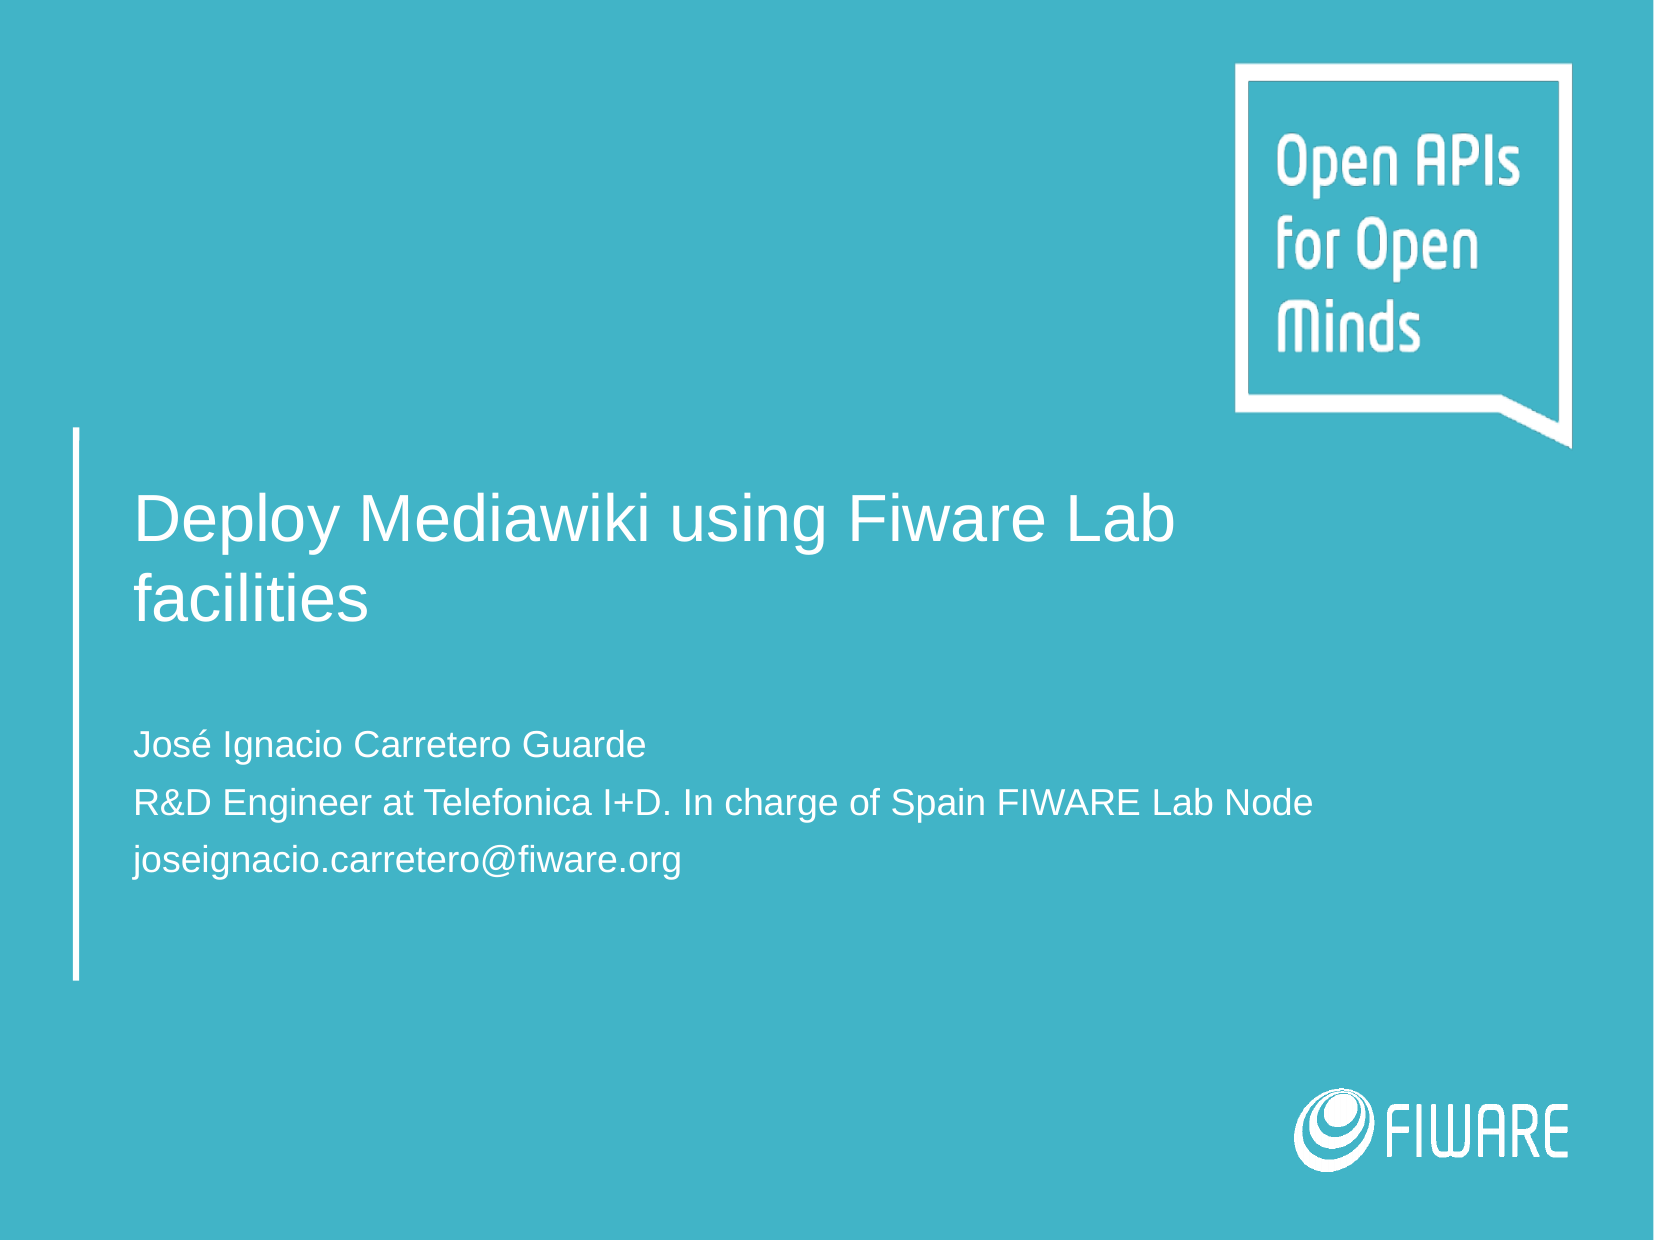

# Deploy Mediawiki using Fiware Lab facilities
José Ignacio Carretero Guarde
R&D Engineer at Telefonica I+D. In charge of Spain FIWARE Lab Node
joseignacio.carretero@fiware.org